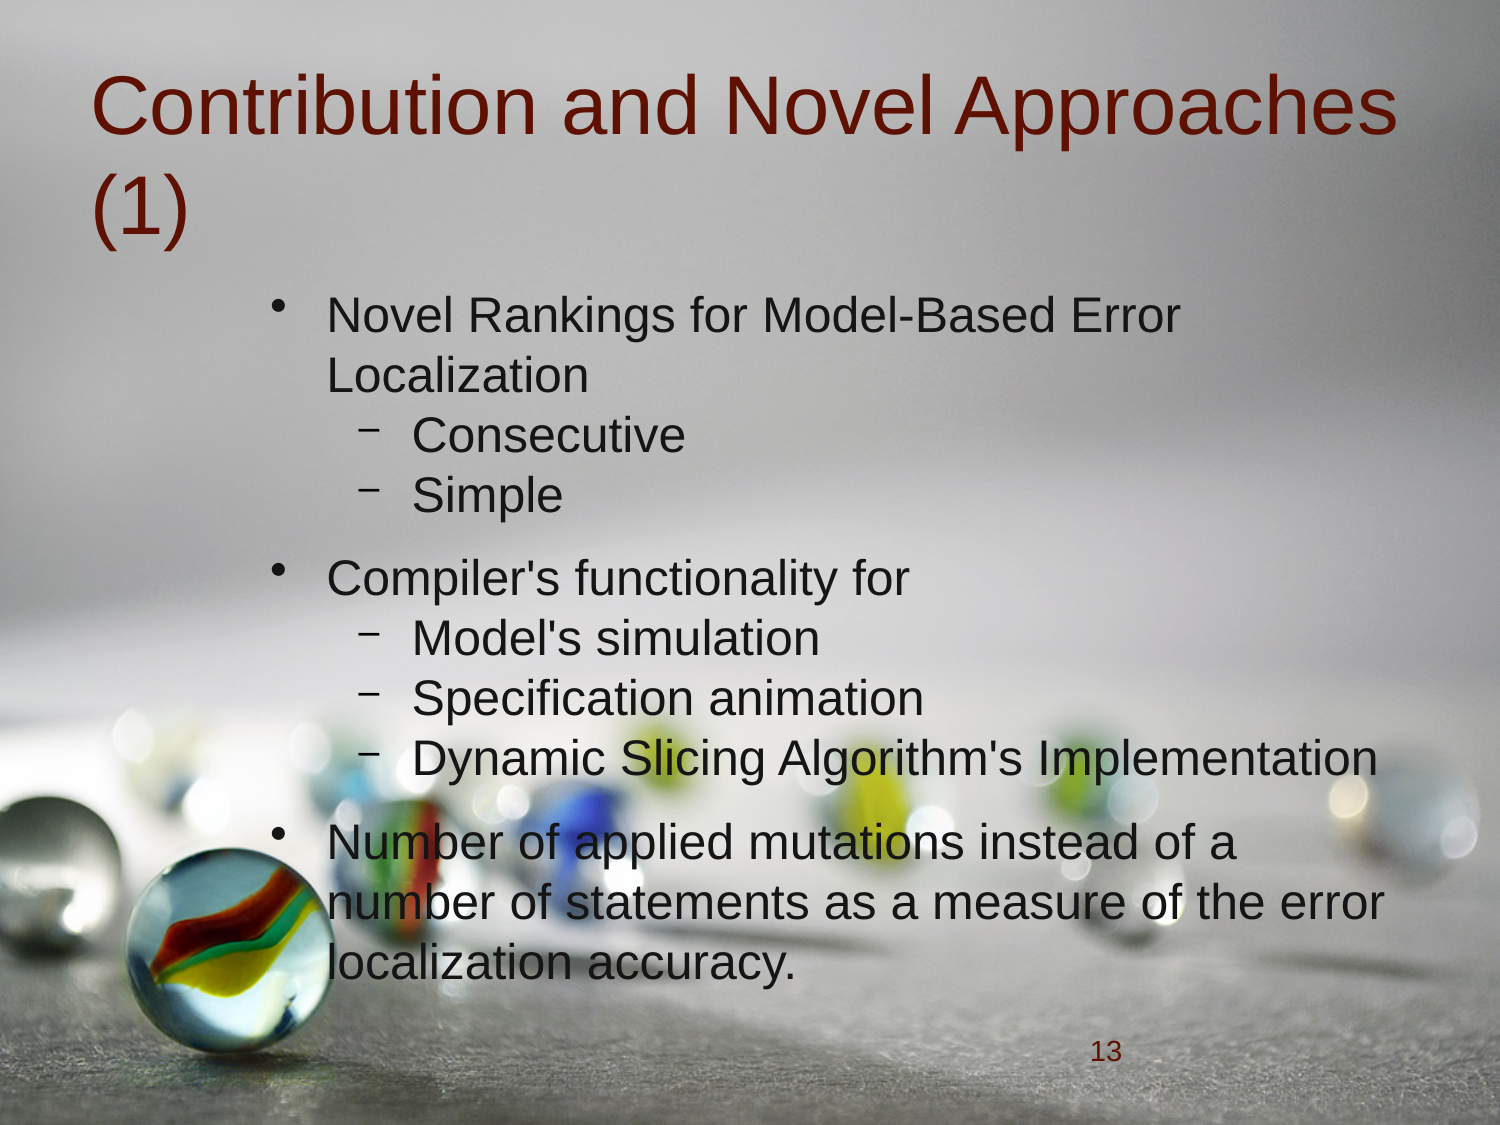

# Contribution and Novel Approaches (1)
Novel Rankings for Model-Based Error Localization
Consecutive
Simple
Compiler's functionality for
Model's simulation
Specification animation
Dynamic Slicing Algorithm's Implementation
Number of applied mutations instead of a number of statements as a measure of the error localization accuracy.
Tallinn, 01.01.2016
13